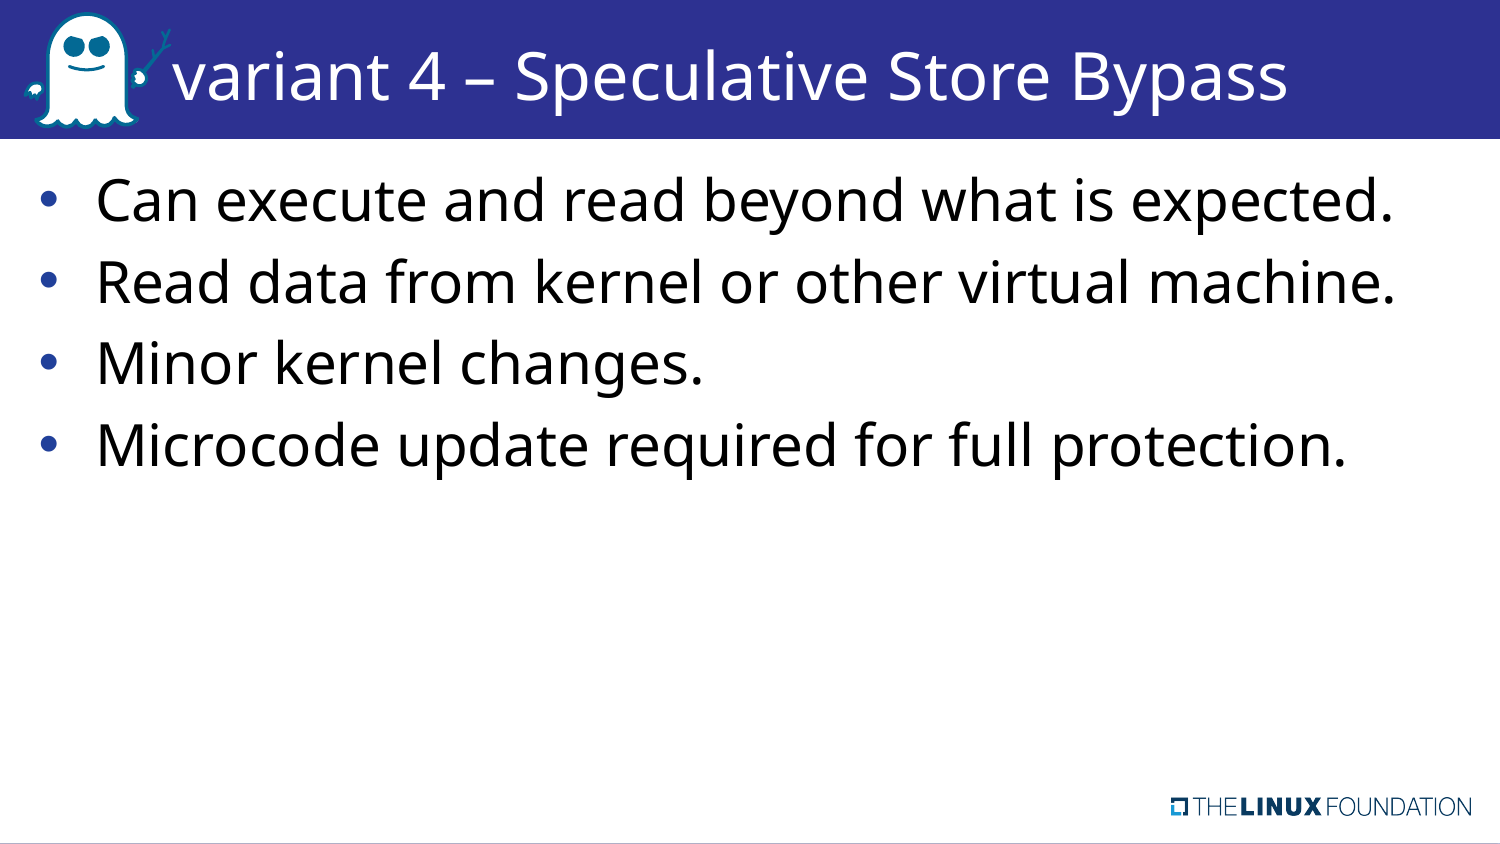

# variant 4 – Speculative Store Bypass
Can execute and read beyond what is expected.
Read data from kernel or other virtual machine.
Minor kernel changes.
Microcode update required for full protection.